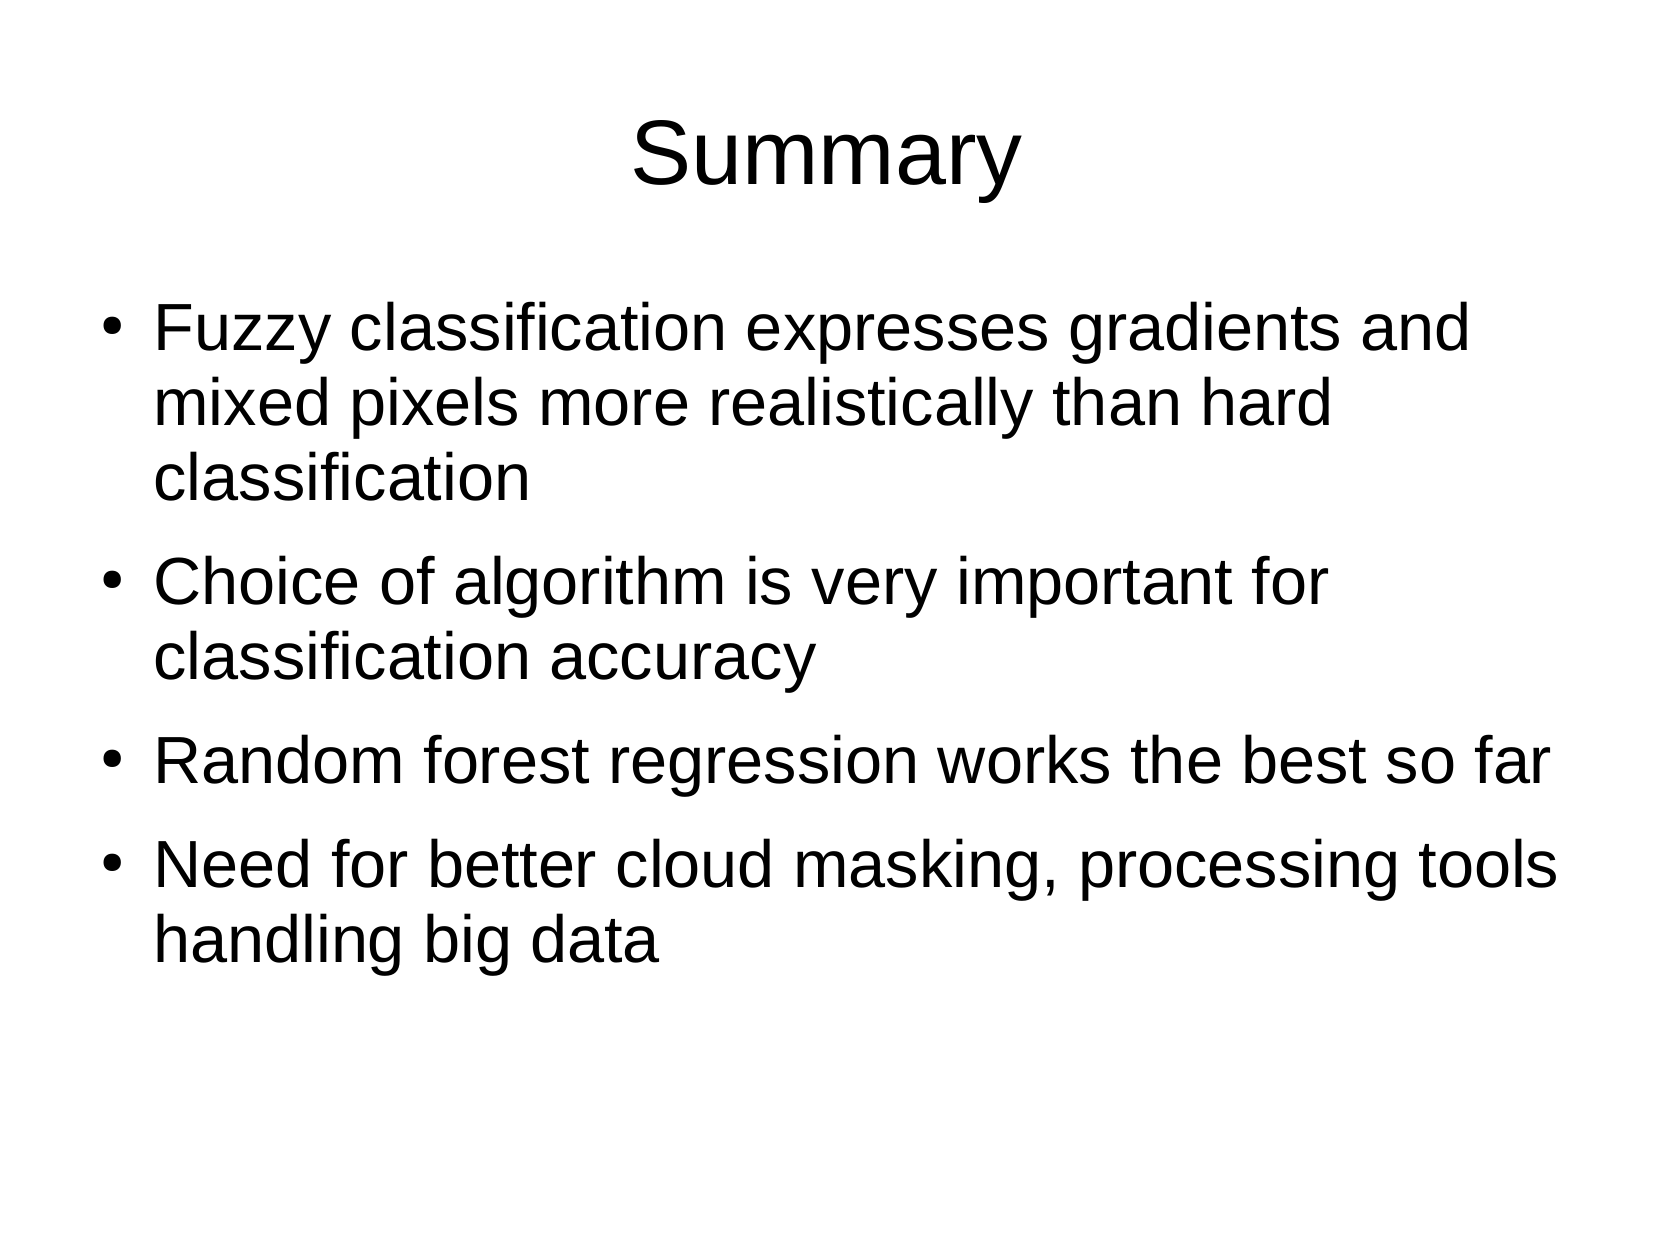

# Summary
Fuzzy classification expresses gradients and mixed pixels more realistically than hard classification
Choice of algorithm is very important for classification accuracy
Random forest regression works the best so far
Need for better cloud masking, processing tools handling big data